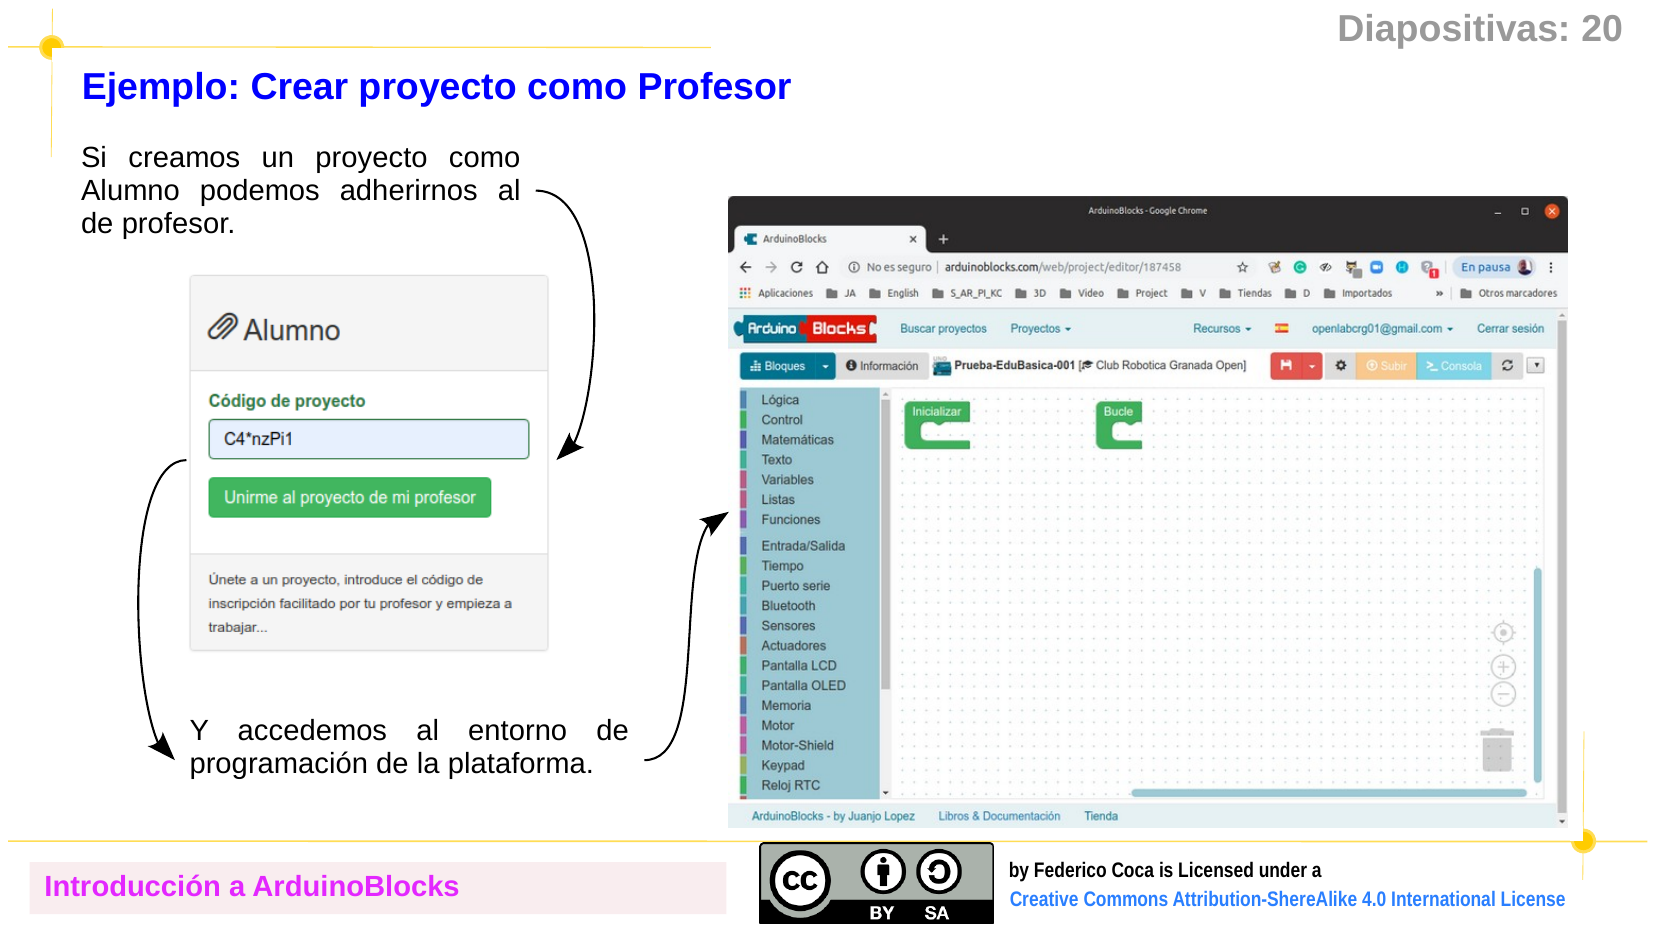

Diapositivas: 20
Ejemplo: Crear proyecto como Profesor
Si creamos un proyecto como Alumno podemos adherirnos al de profesor.
Y accedemos al entorno de programación de la plataforma.
Introducción a ArduinoBlocks